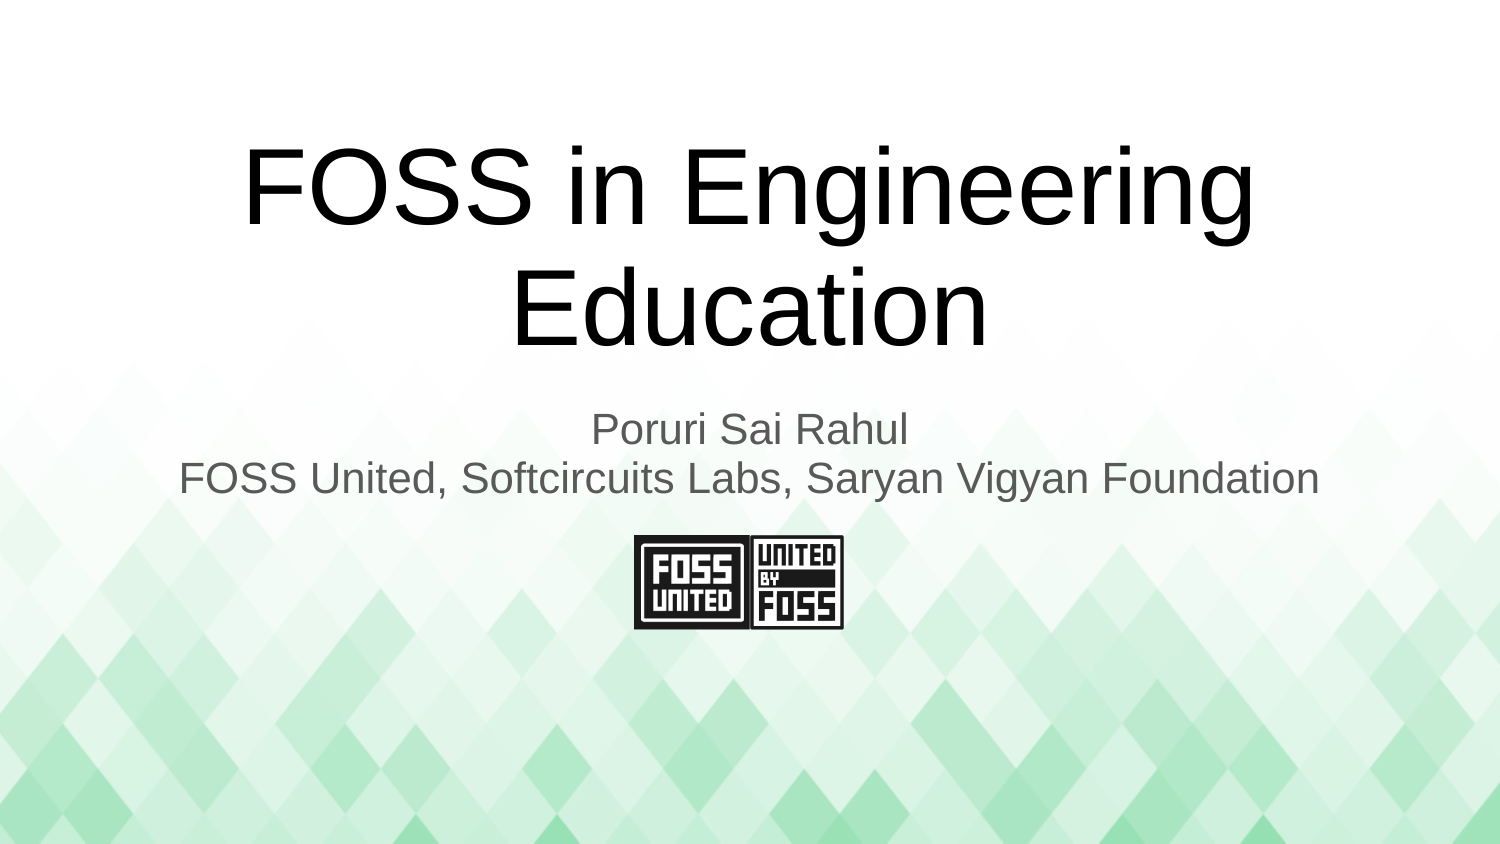

# FOSS in Engineering Education
Poruri Sai Rahul
FOSS United, Softcircuits Labs, Saryan Vigyan Foundation